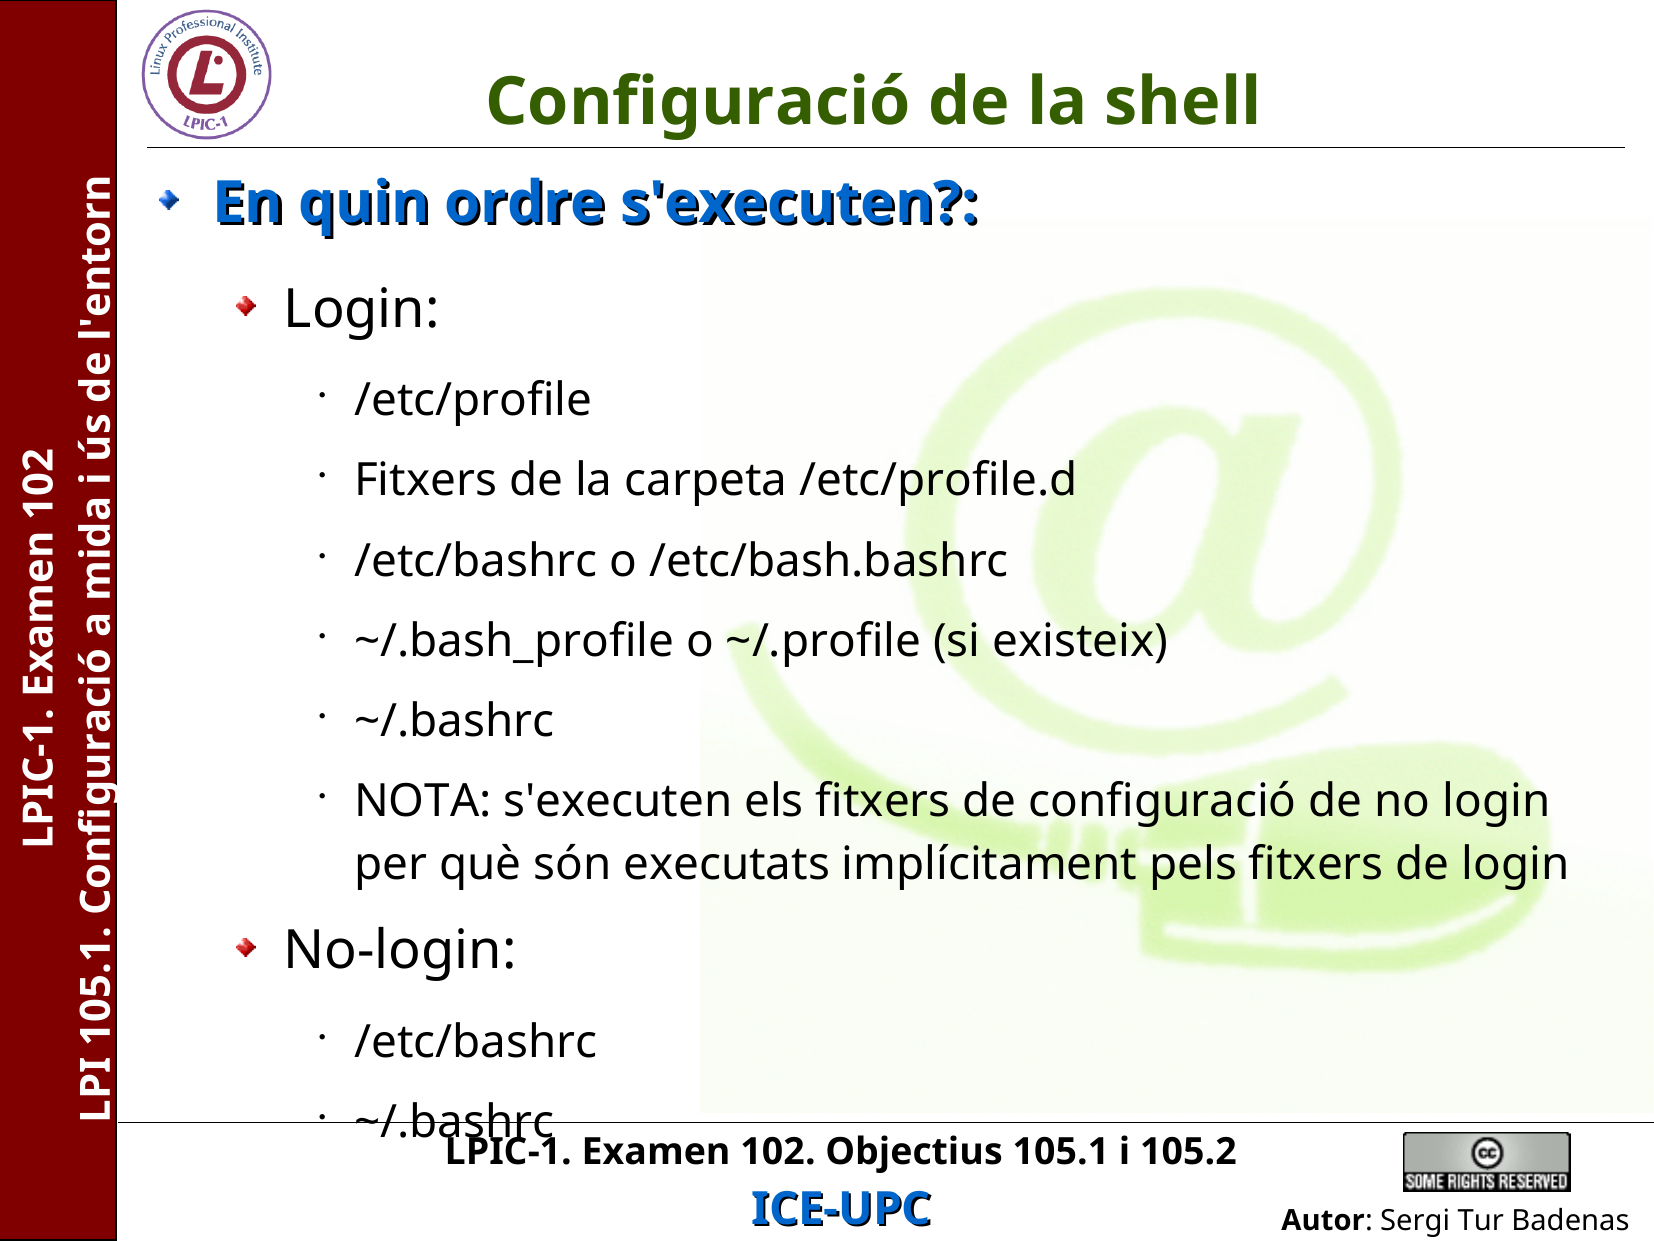

# Configuració de la shell
En quin ordre s'executen?:
Login:
/etc/profile
Fitxers de la carpeta /etc/profile.d
/etc/bashrc o /etc/bash.bashrc
~/.bash_profile o ~/.profile (si existeix)
~/.bashrc
NOTA: s'executen els fitxers de configuració de no login per què són executats implícitament pels fitxers de login
No-login:
/etc/bashrc
~/.bashrc